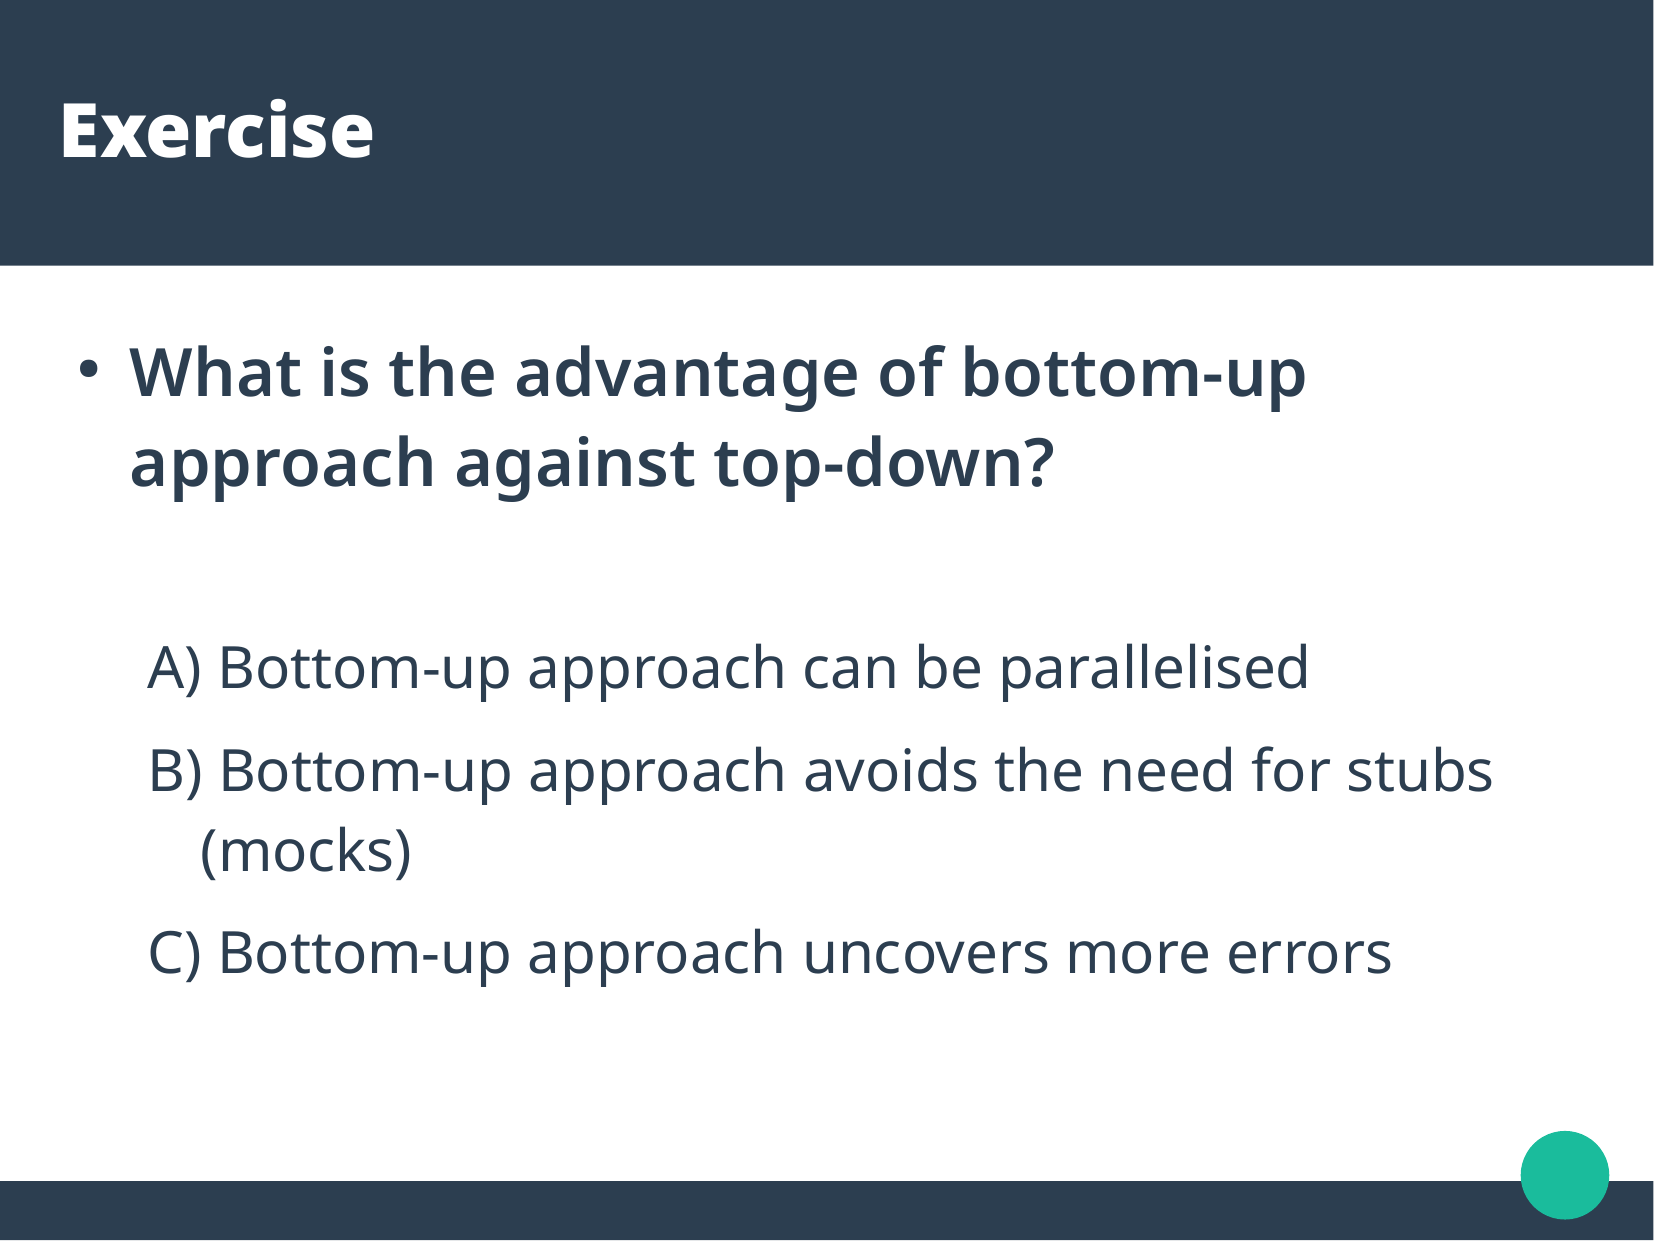

# Exercise
What is the advantage of bottom-up approach against top-down?
 Bottom-up approach can be parallelised
 Bottom-up approach avoids the need for stubs (mocks)
 Bottom-up approach uncovers more errors